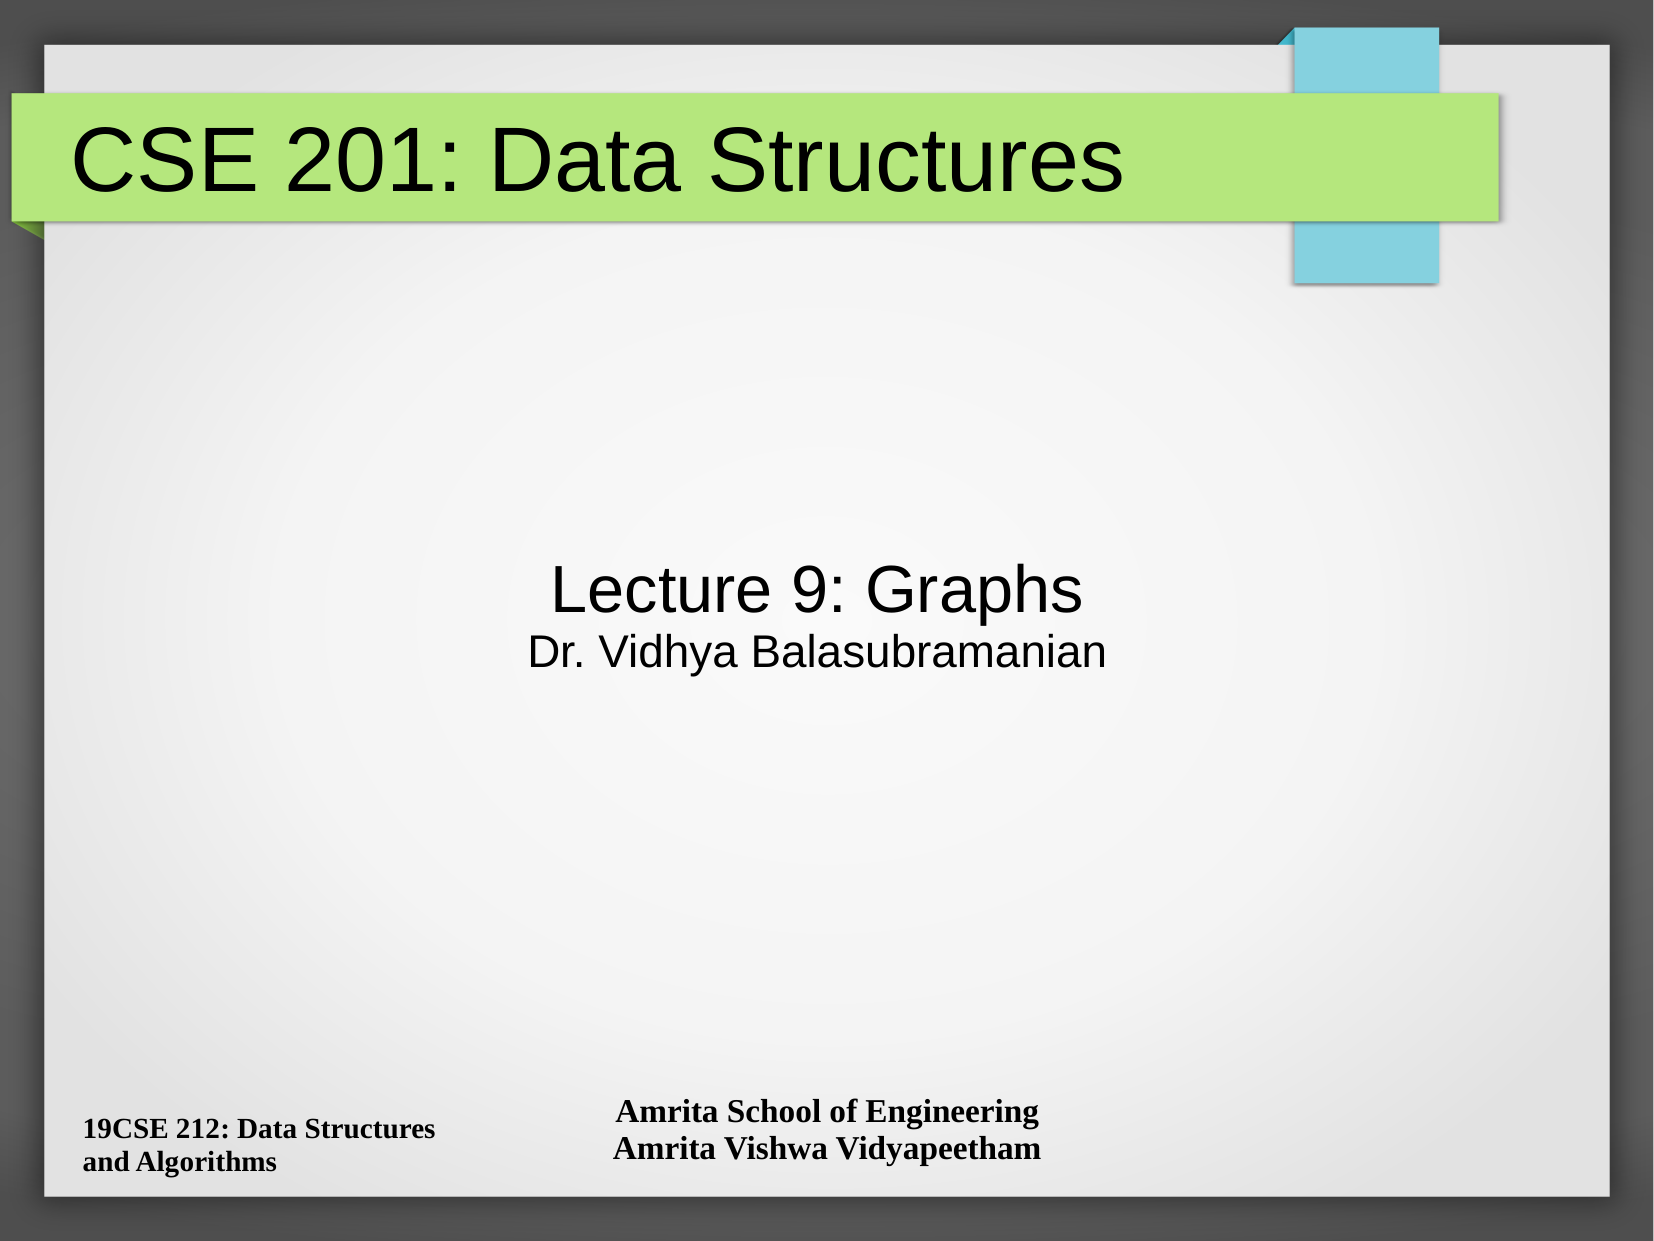

# CSE 201: Data Structures
Lecture 9: Graphs
Dr. Vidhya Balasubramanian